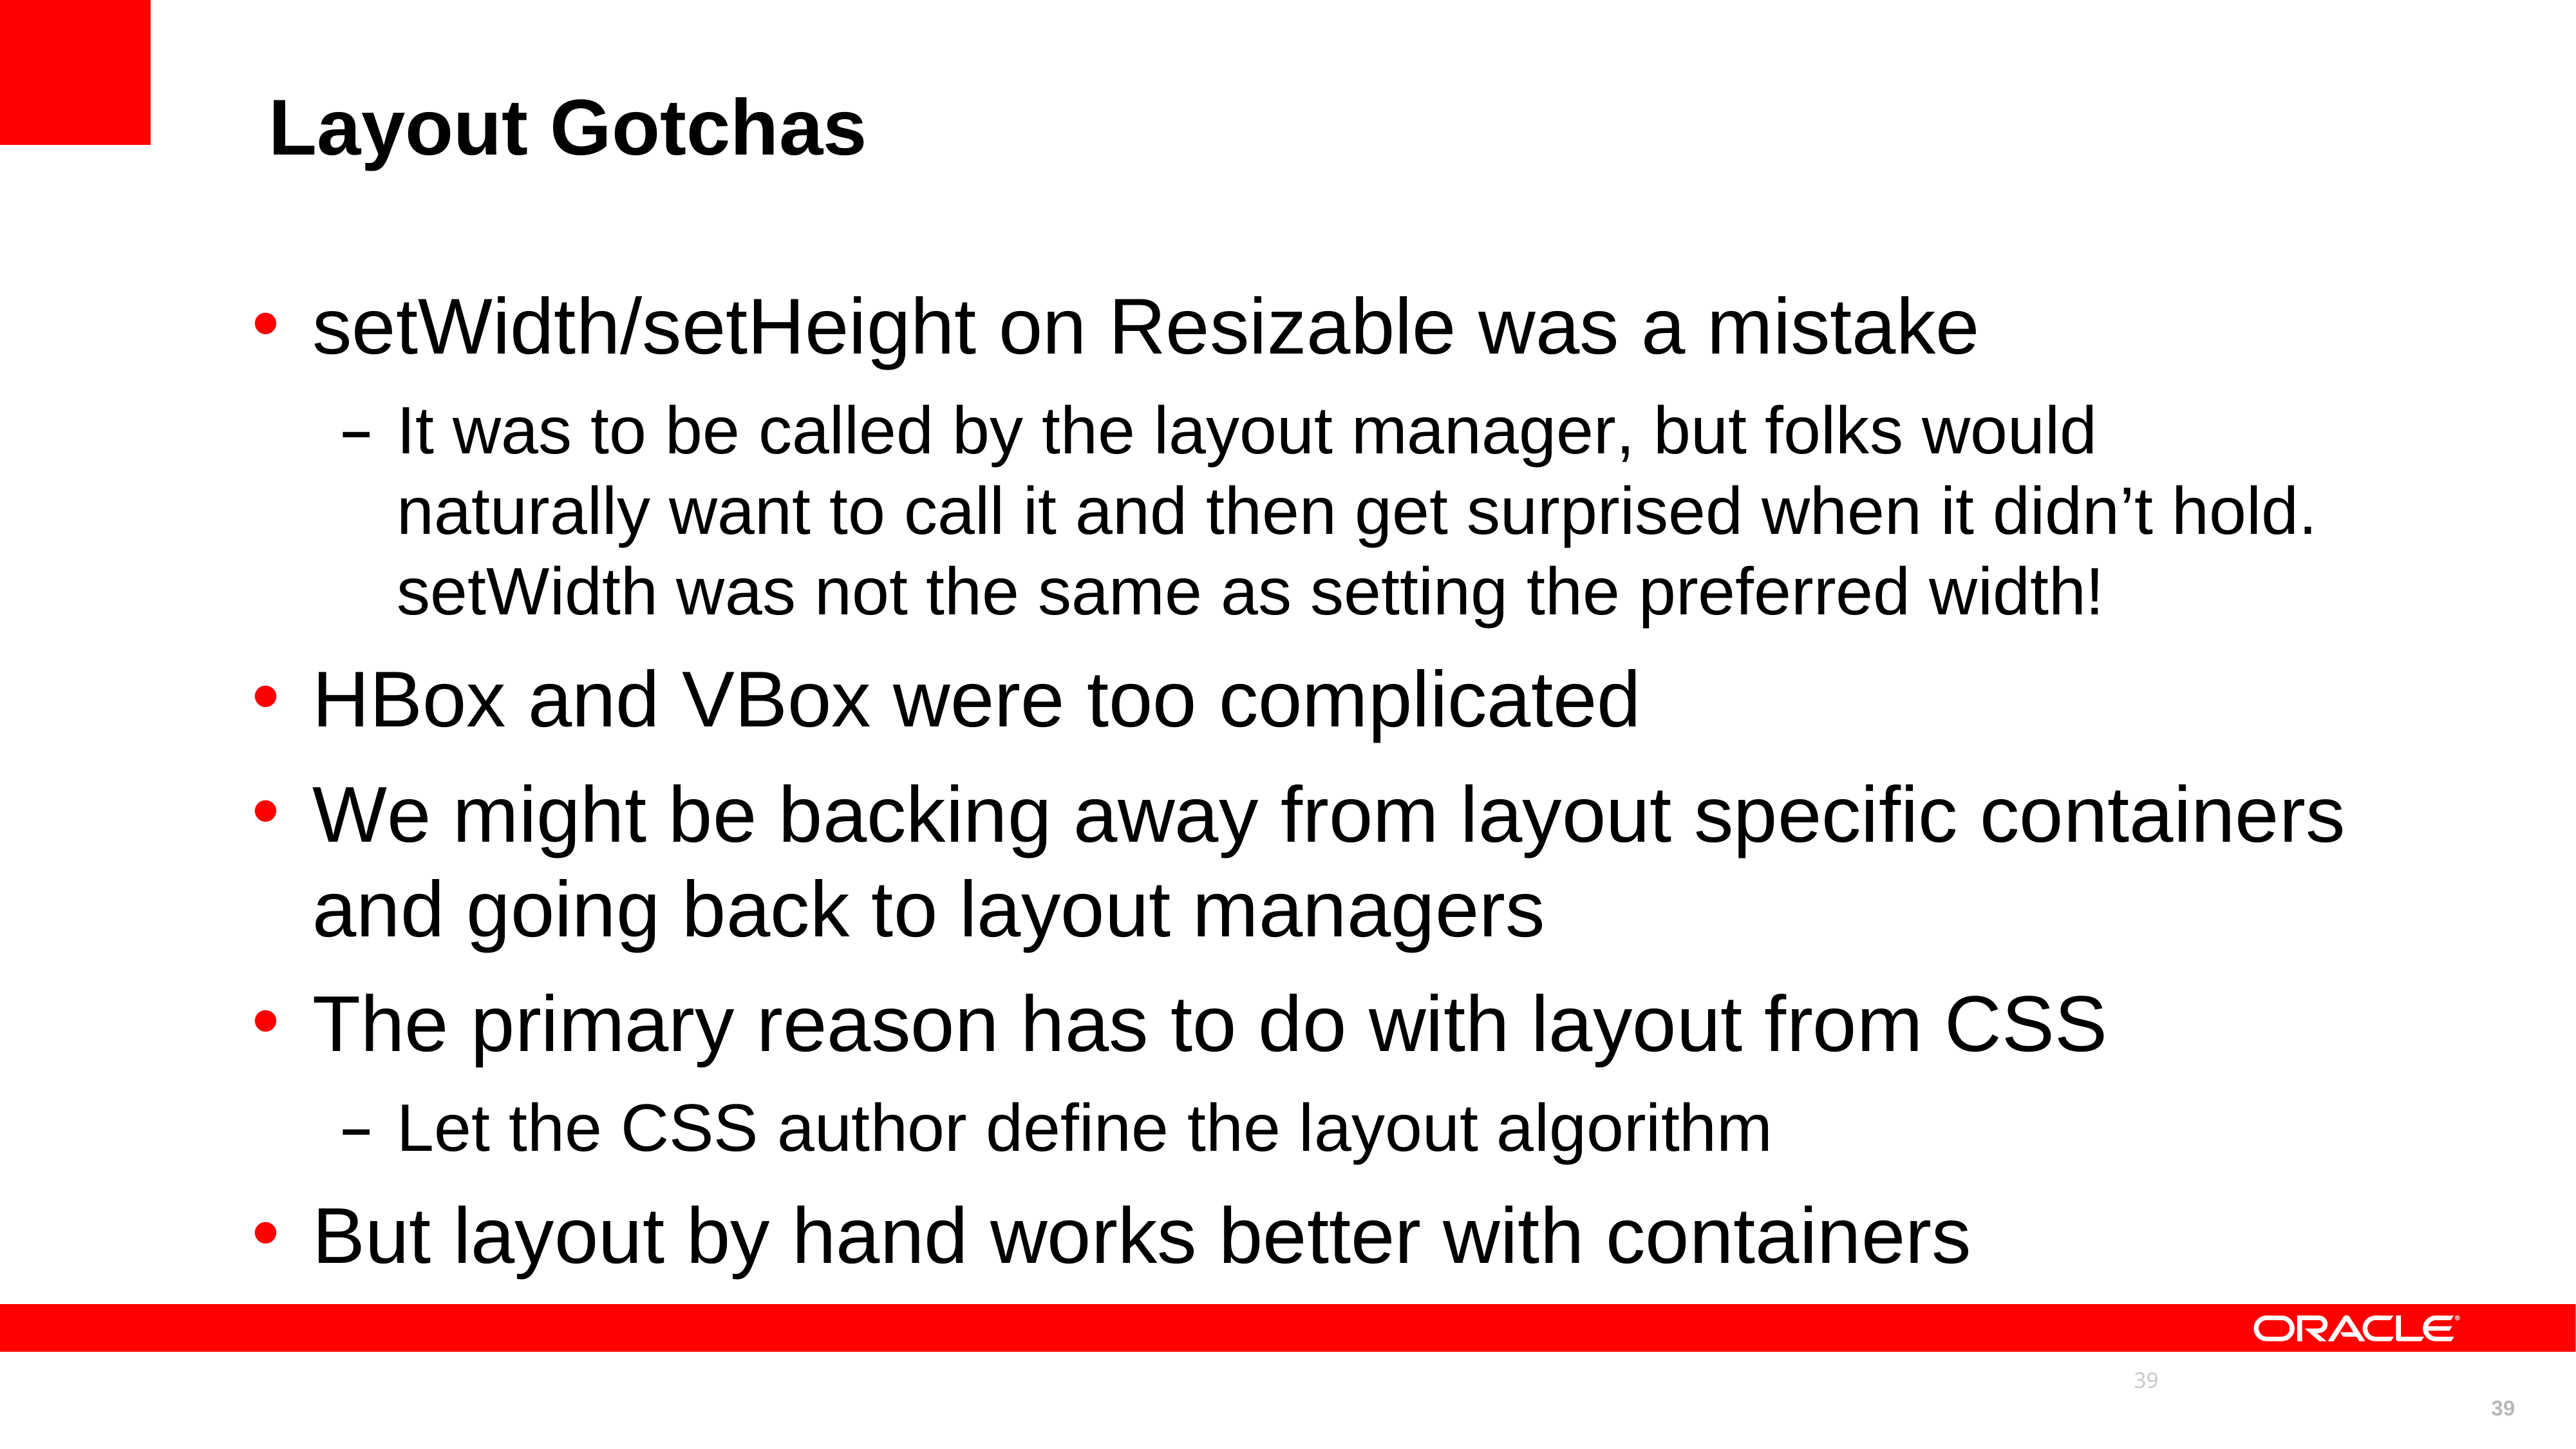

# Layout Gotchas
setWidth/setHeight on Resizable was a mistake
It was to be called by the layout manager, but folks would naturally want to call it and then get surprised when it didn’t hold. setWidth was not the same as setting the preferred width!
HBox and VBox were too complicated
We might be backing away from layout specific containers and going back to layout managers
The primary reason has to do with layout from CSS
Let the CSS author define the layout algorithm
But layout by hand works better with containers